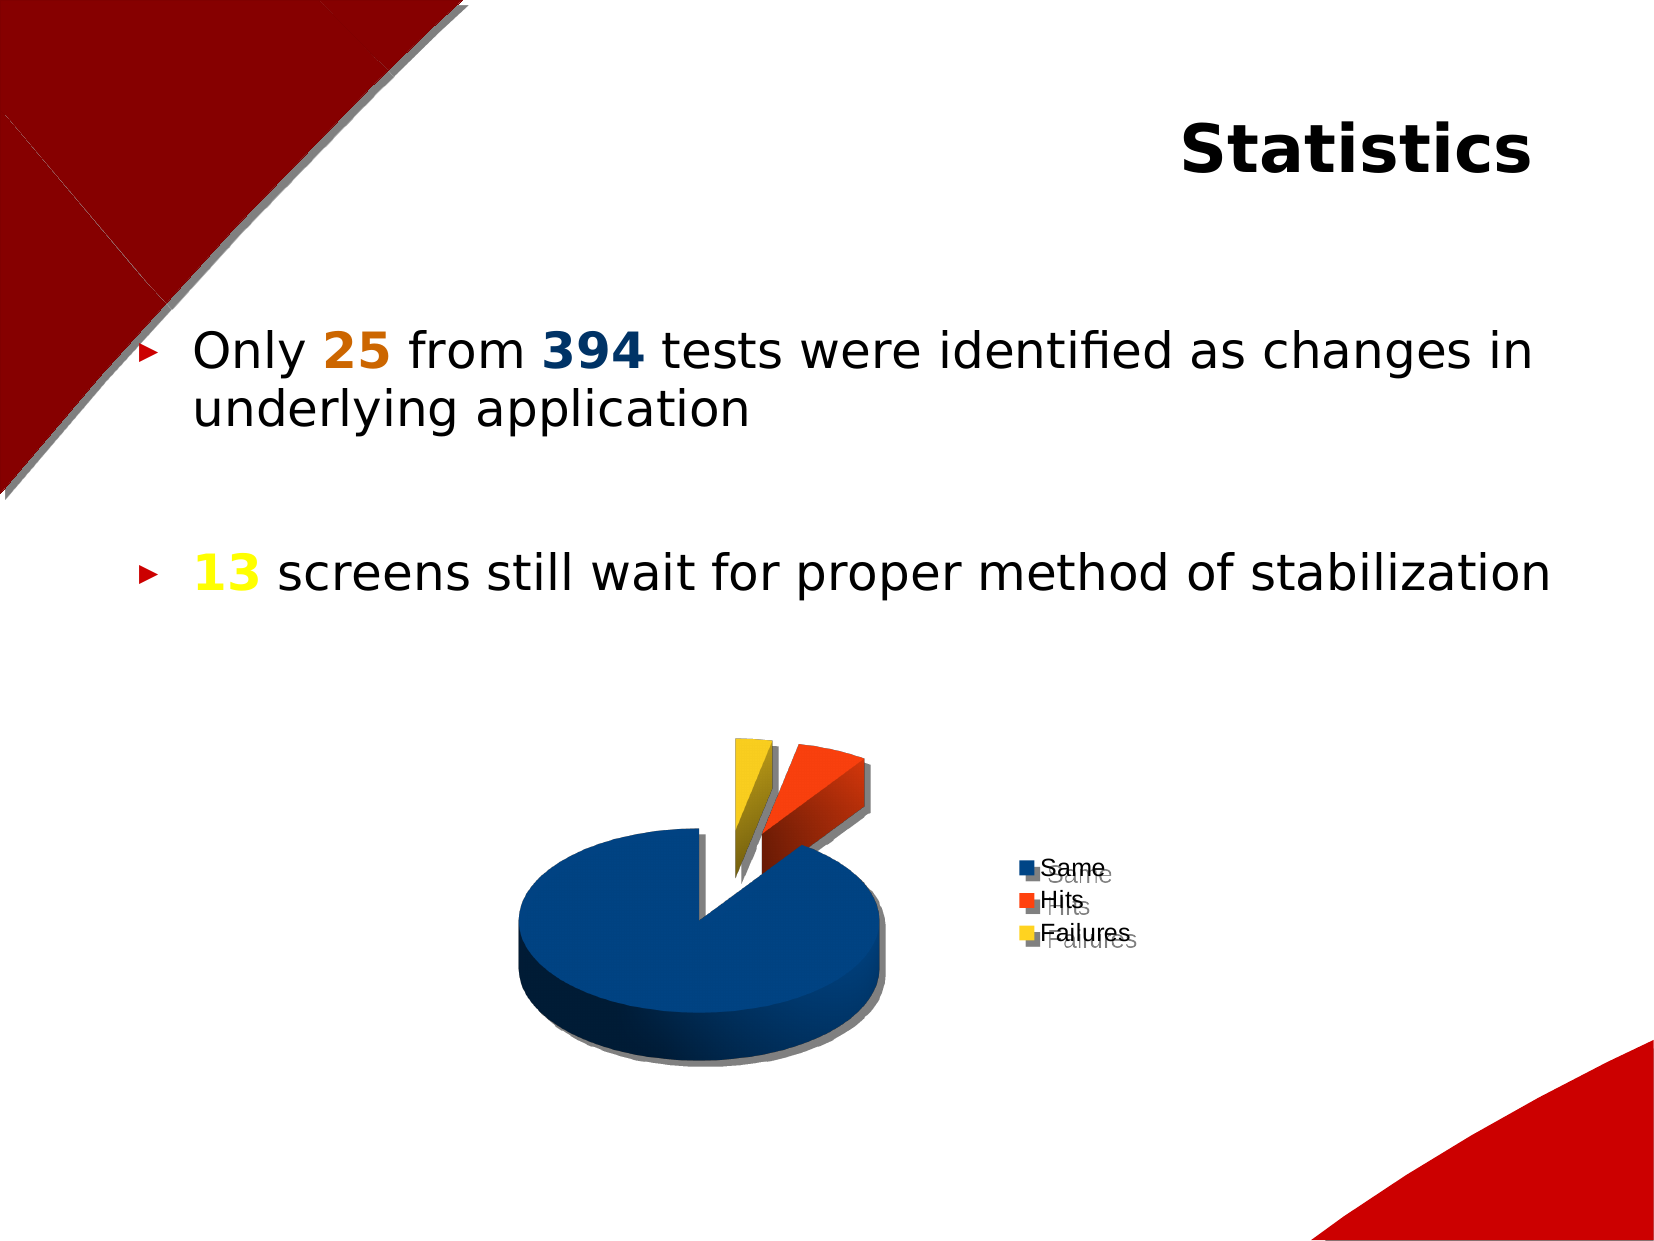

# Statistics
Only 25 from 394 tests were identified as changes in underlying application
13 screens still wait for proper method of stabilization
[unsupported chart]